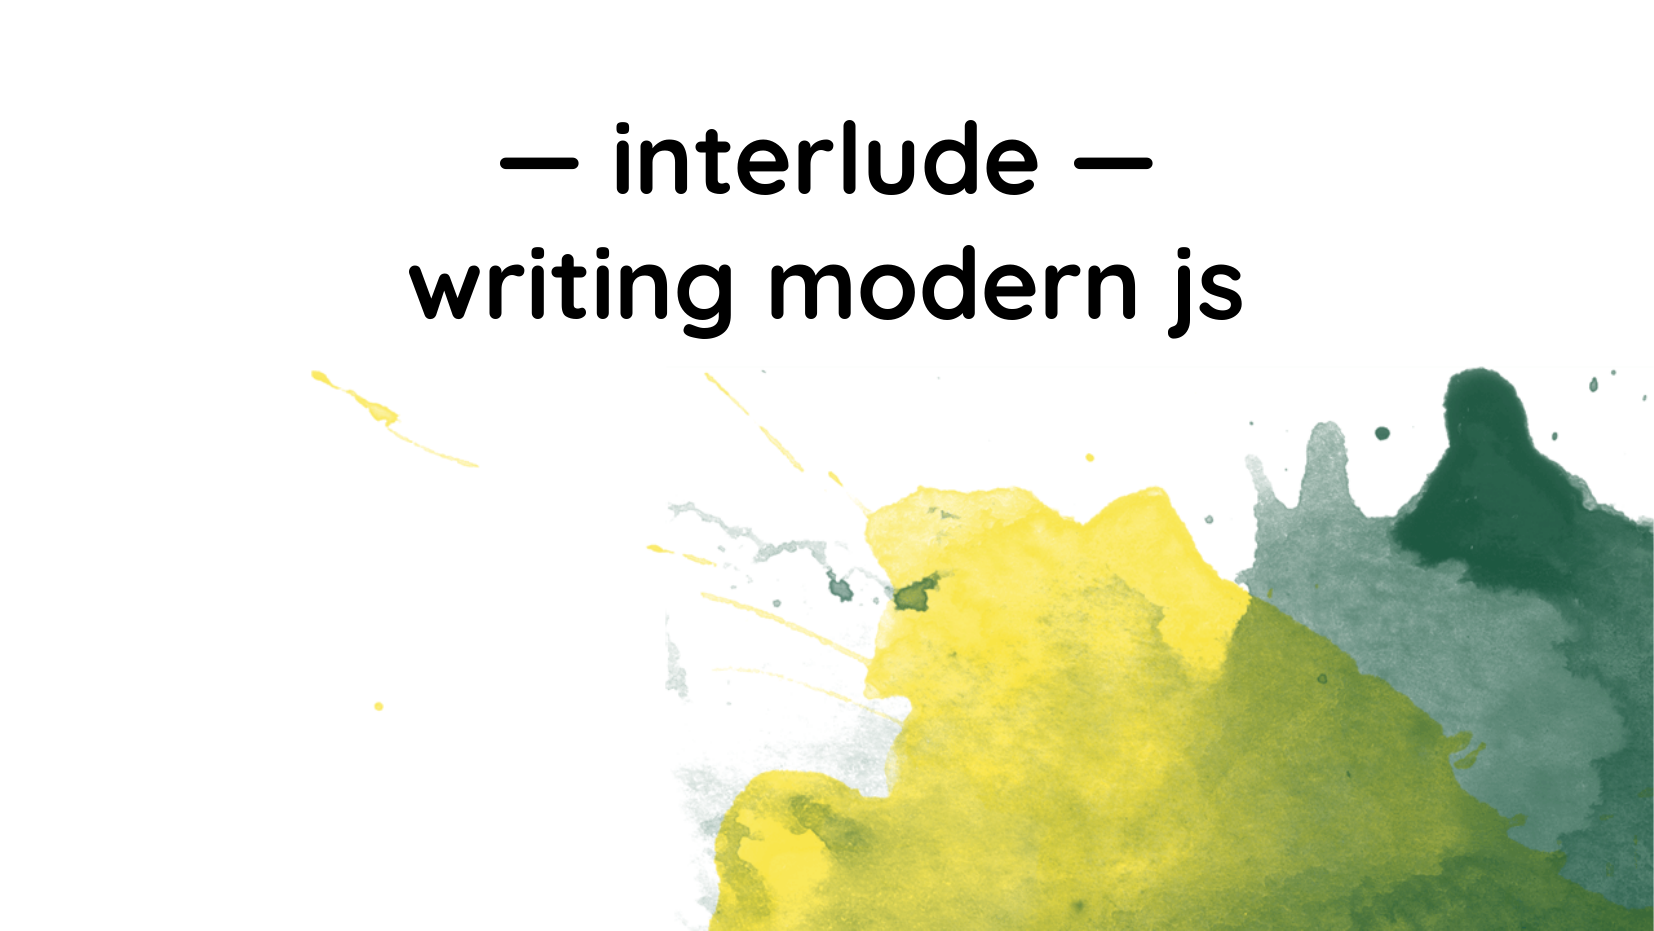

# — interlude —
writing modern js